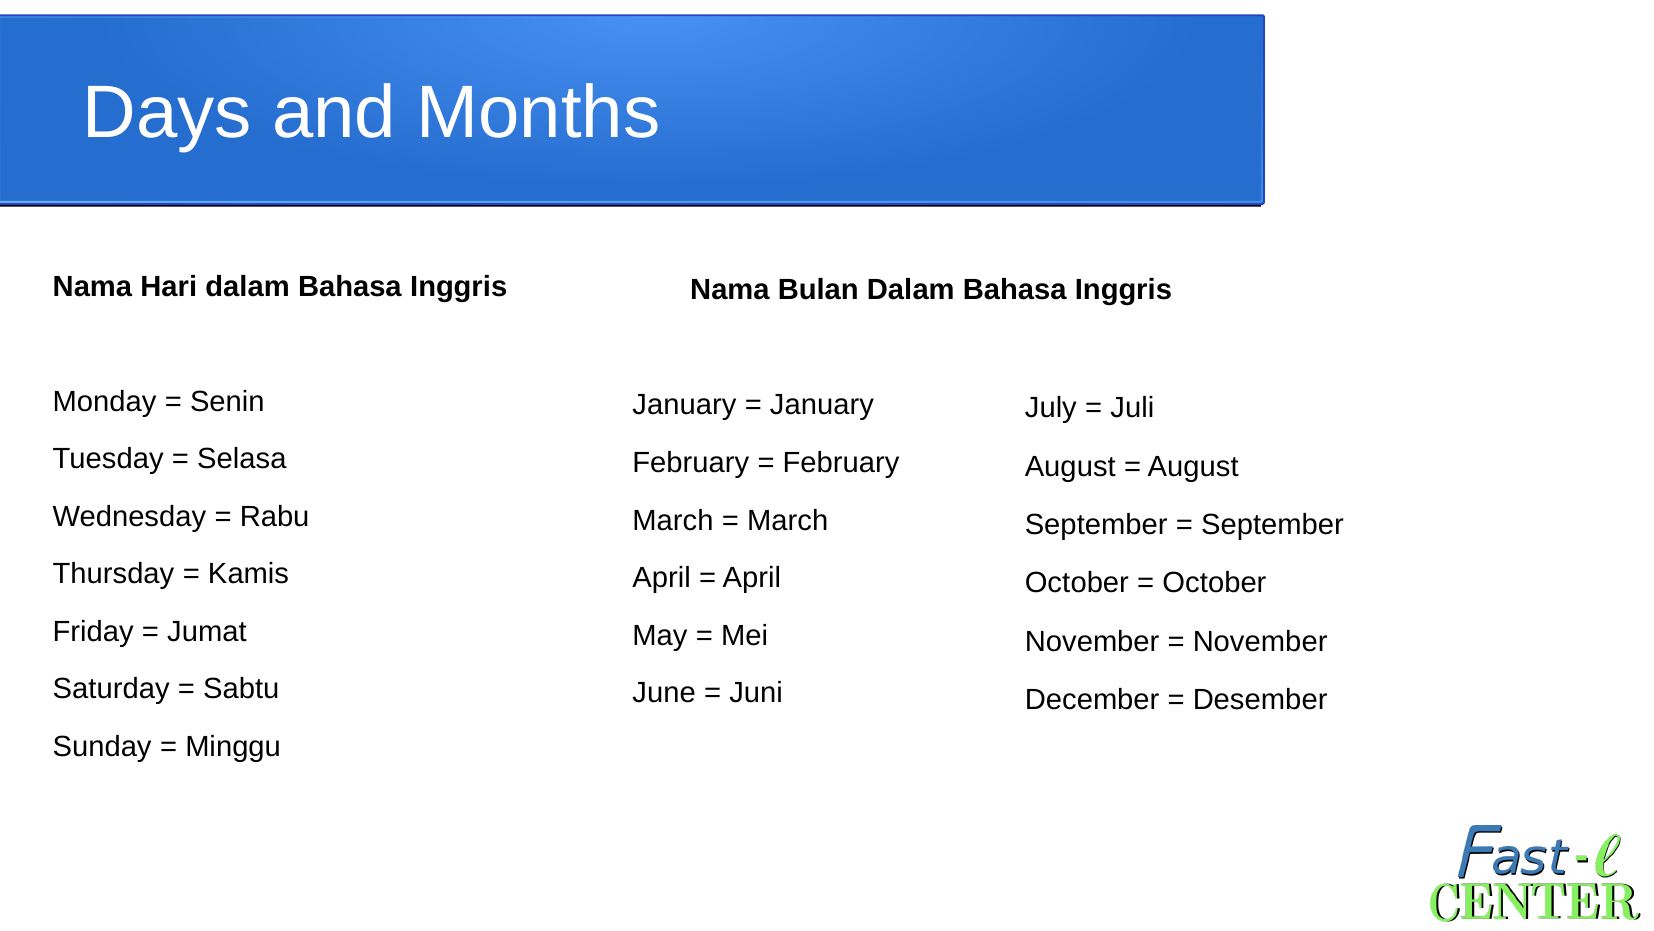

# Days and Months
Nama Hari dalam Bahasa Inggris
Monday = Senin
Tuesday = Selasa
Wednesday = Rabu
Thursday = Kamis
Friday = Jumat
Saturday = Sabtu
Sunday = Minggu
Nama Bulan Dalam Bahasa Inggris
January = January
February = February
March = March
April = April
May = Mei
June = Juni
July = Juli
August = August
September = September
October = October
November = November
December = Desember